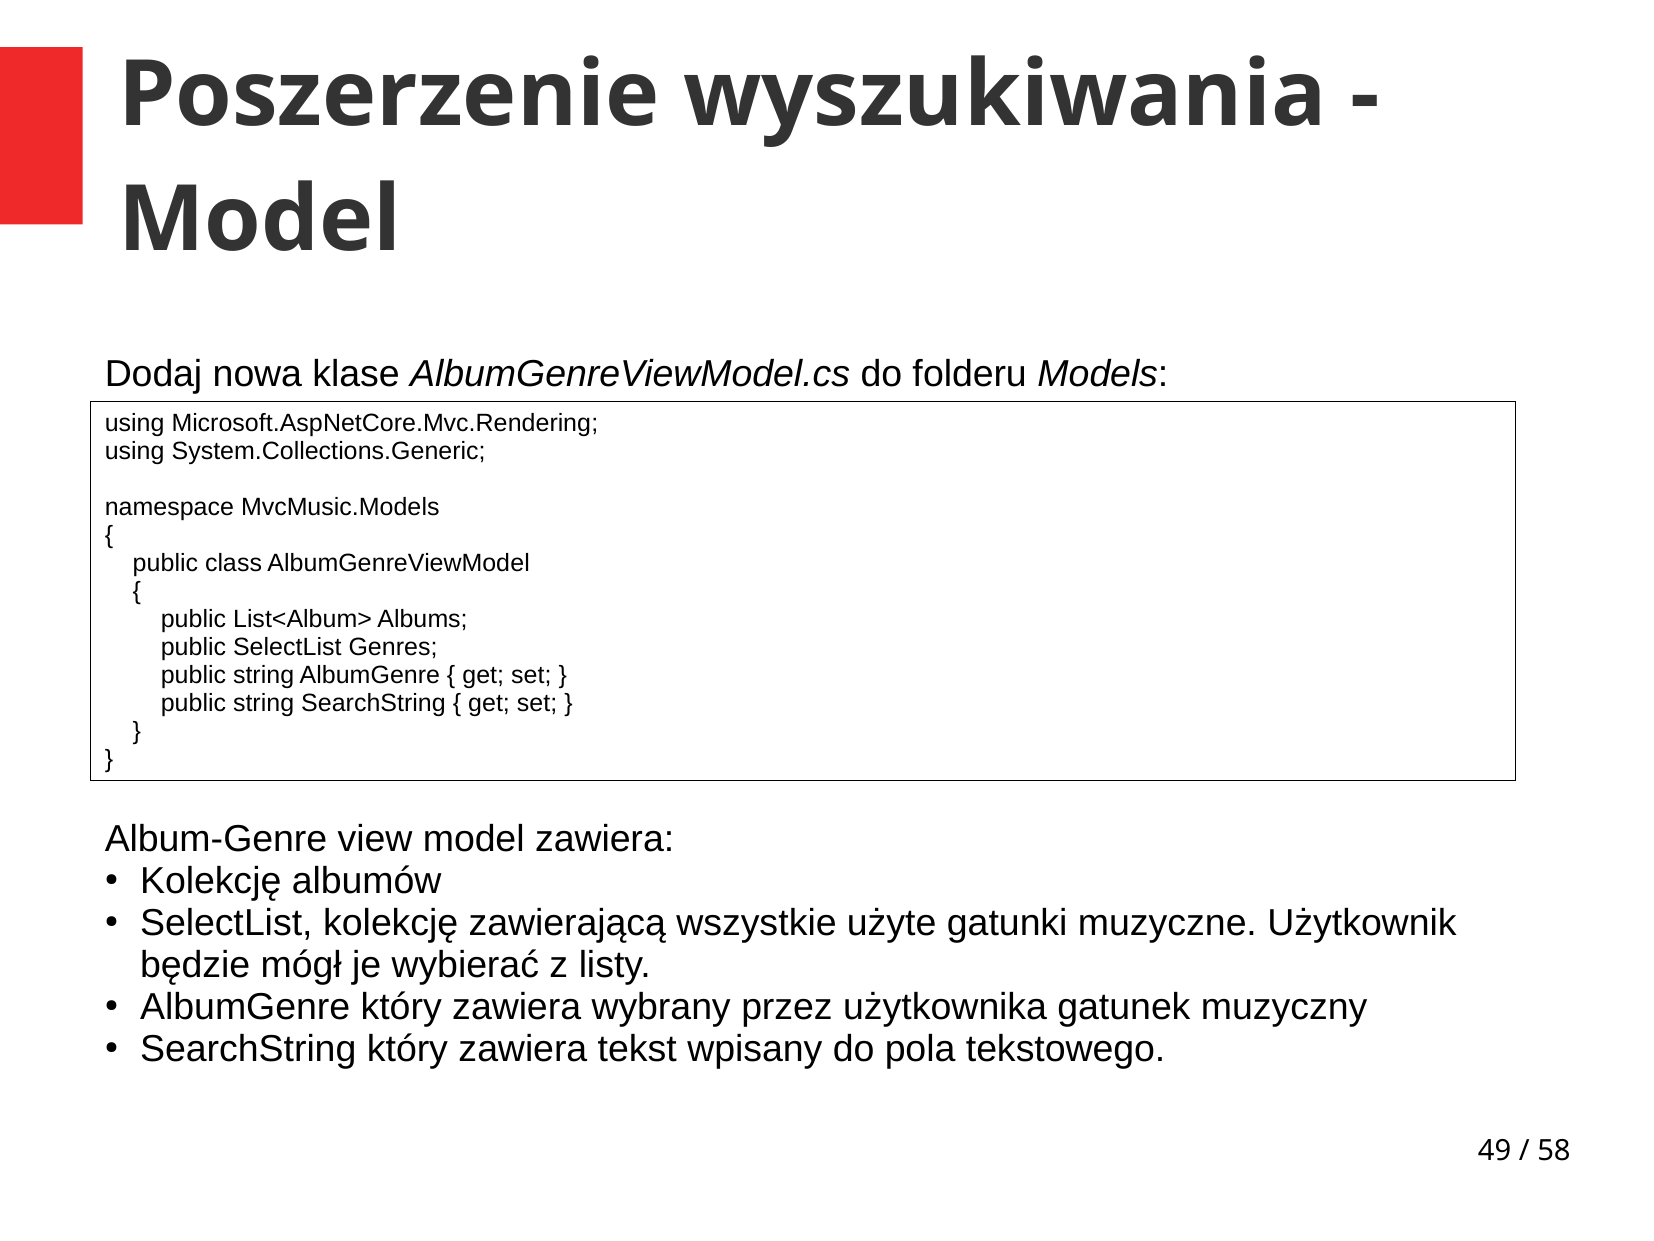

# Poszerzenie wyszukiwania - Model
Dodaj nowa klase AlbumGenreViewModel.cs do folderu Models:
using Microsoft.AspNetCore.Mvc.Rendering;
using System.Collections.Generic;
namespace MvcMusic.Models
{
 public class AlbumGenreViewModel
 {
 public List<Album> Albums;
 public SelectList Genres;
 public string AlbumGenre { get; set; }
 public string SearchString { get; set; }
 }
}
Album-Genre view model zawiera:
Kolekcję albumów
SelectList, kolekcję zawierającą wszystkie użyte gatunki muzyczne. Użytkownik będzie mógł je wybierać z listy.
AlbumGenre który zawiera wybrany przez użytkownika gatunek muzyczny
SearchString który zawiera tekst wpisany do pola tekstowego.
49